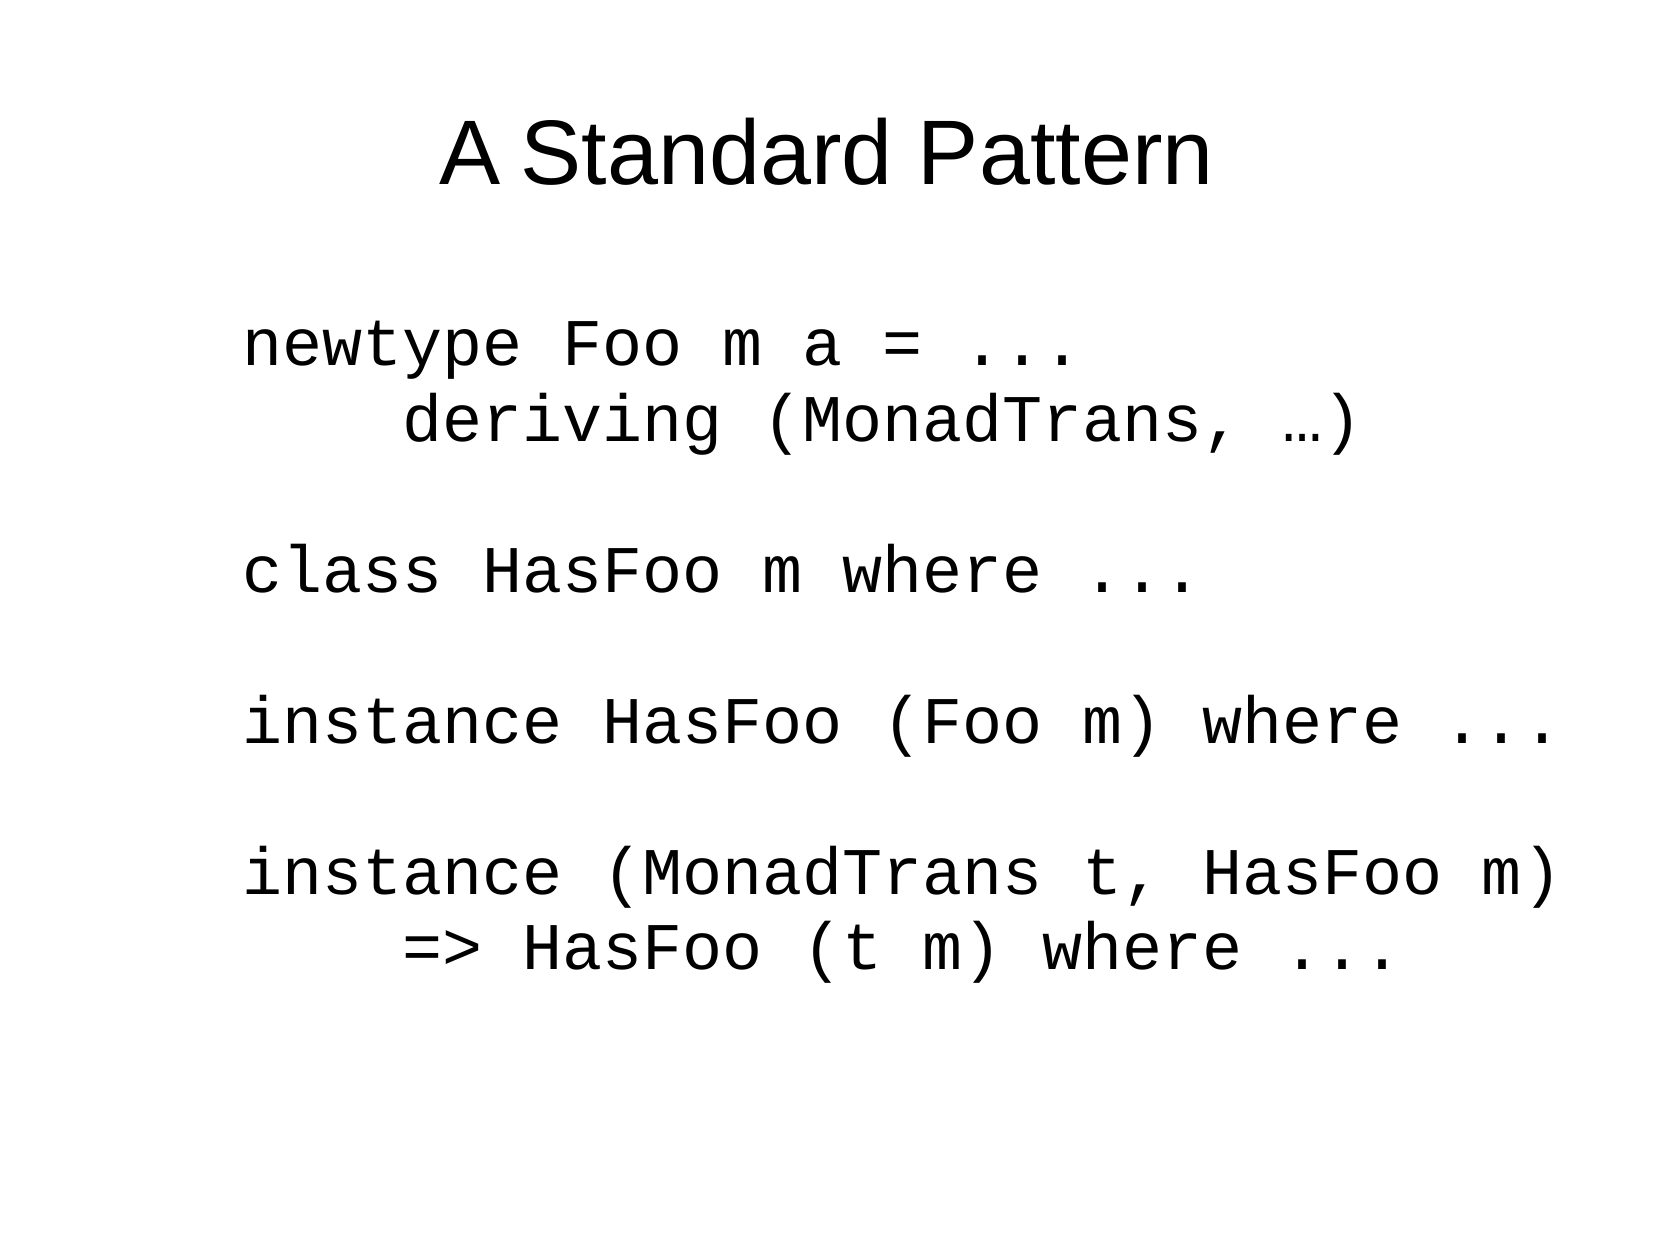

# A Standard Pattern
 newtype Foo m a = ...
 deriving (MonadTrans, …)
 class HasFoo m where ...
 instance HasFoo (Foo m) where ...
 instance (MonadTrans t, HasFoo m)
 => HasFoo (t m) where ...